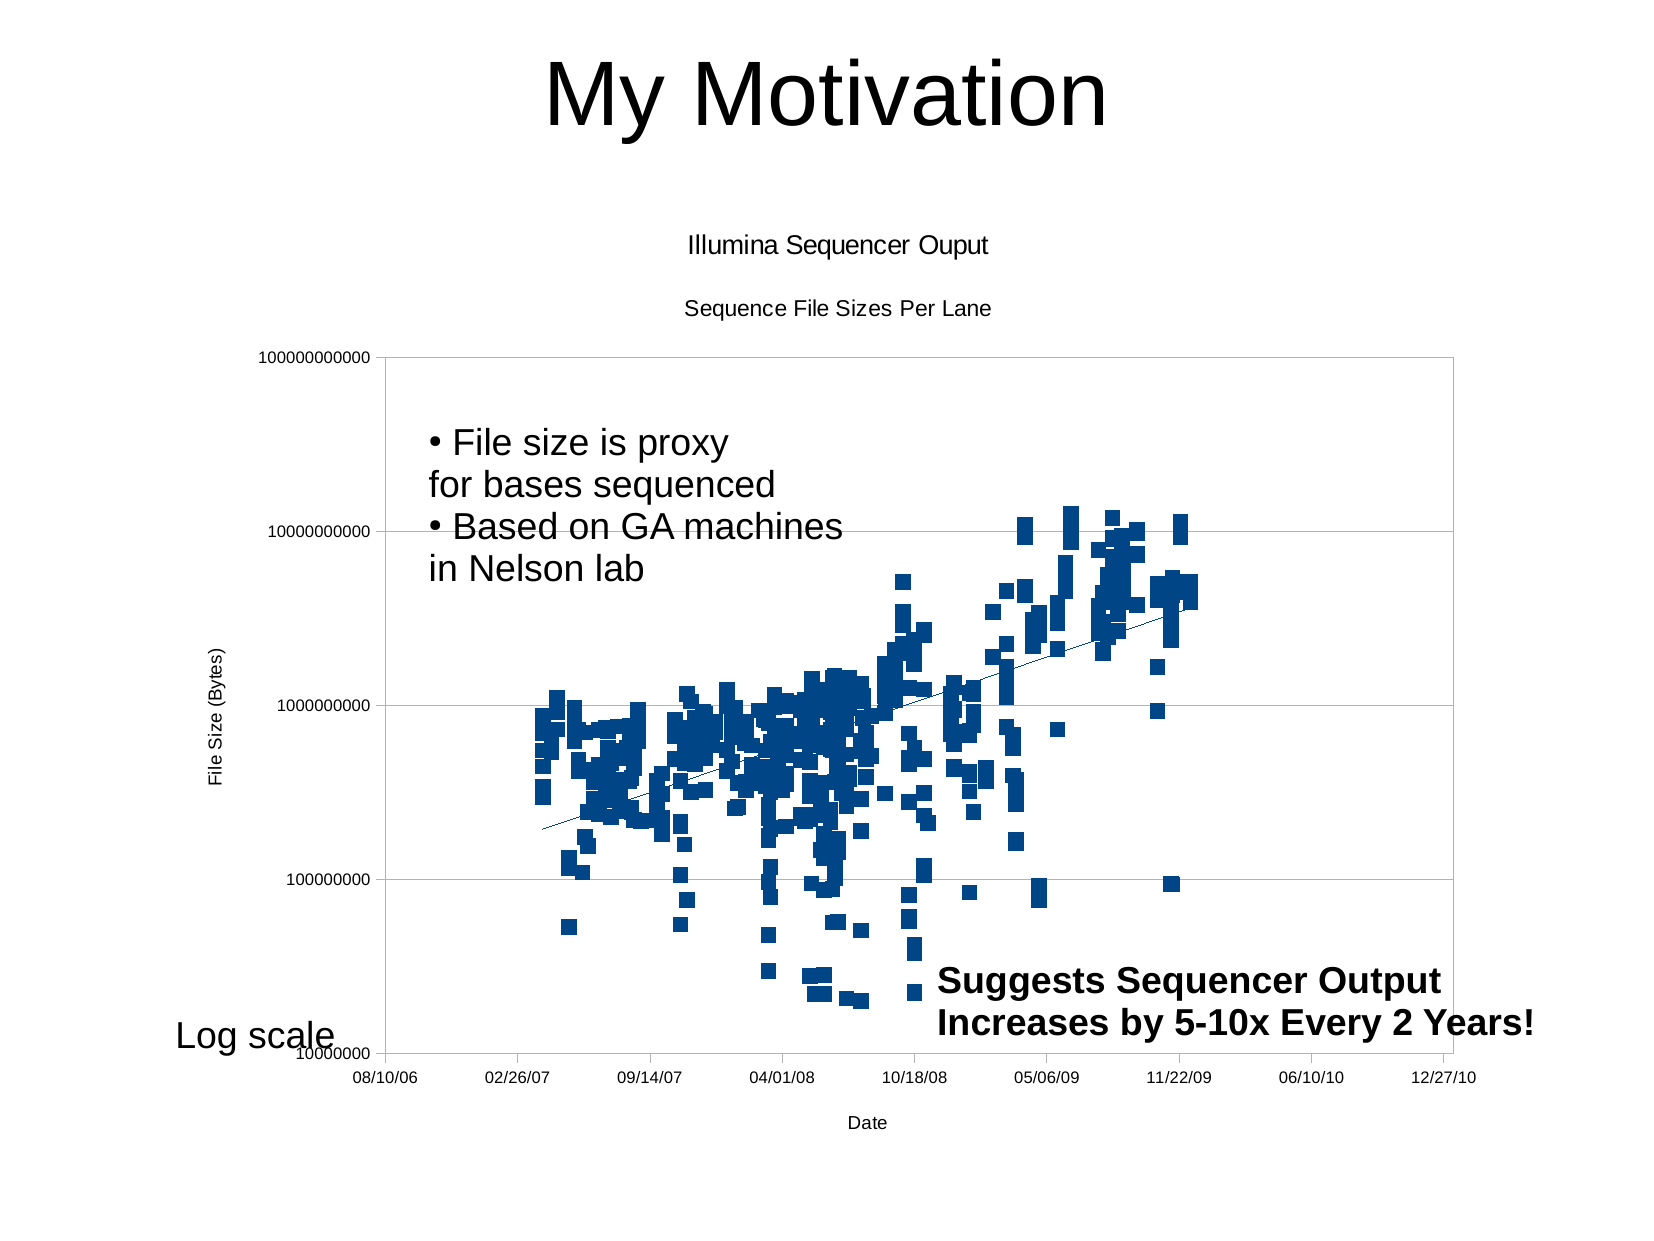

# My Motivation
### Chart: Illumina Sequencer Ouput
Sequence File Sizes Per Lane
| Category | Column C |
|---|---| File size is proxy
for bases sequenced
 Based on GA machines
in Nelson lab
Suggests Sequencer Output
Increases by 5-10x Every 2 Years!
Log scale